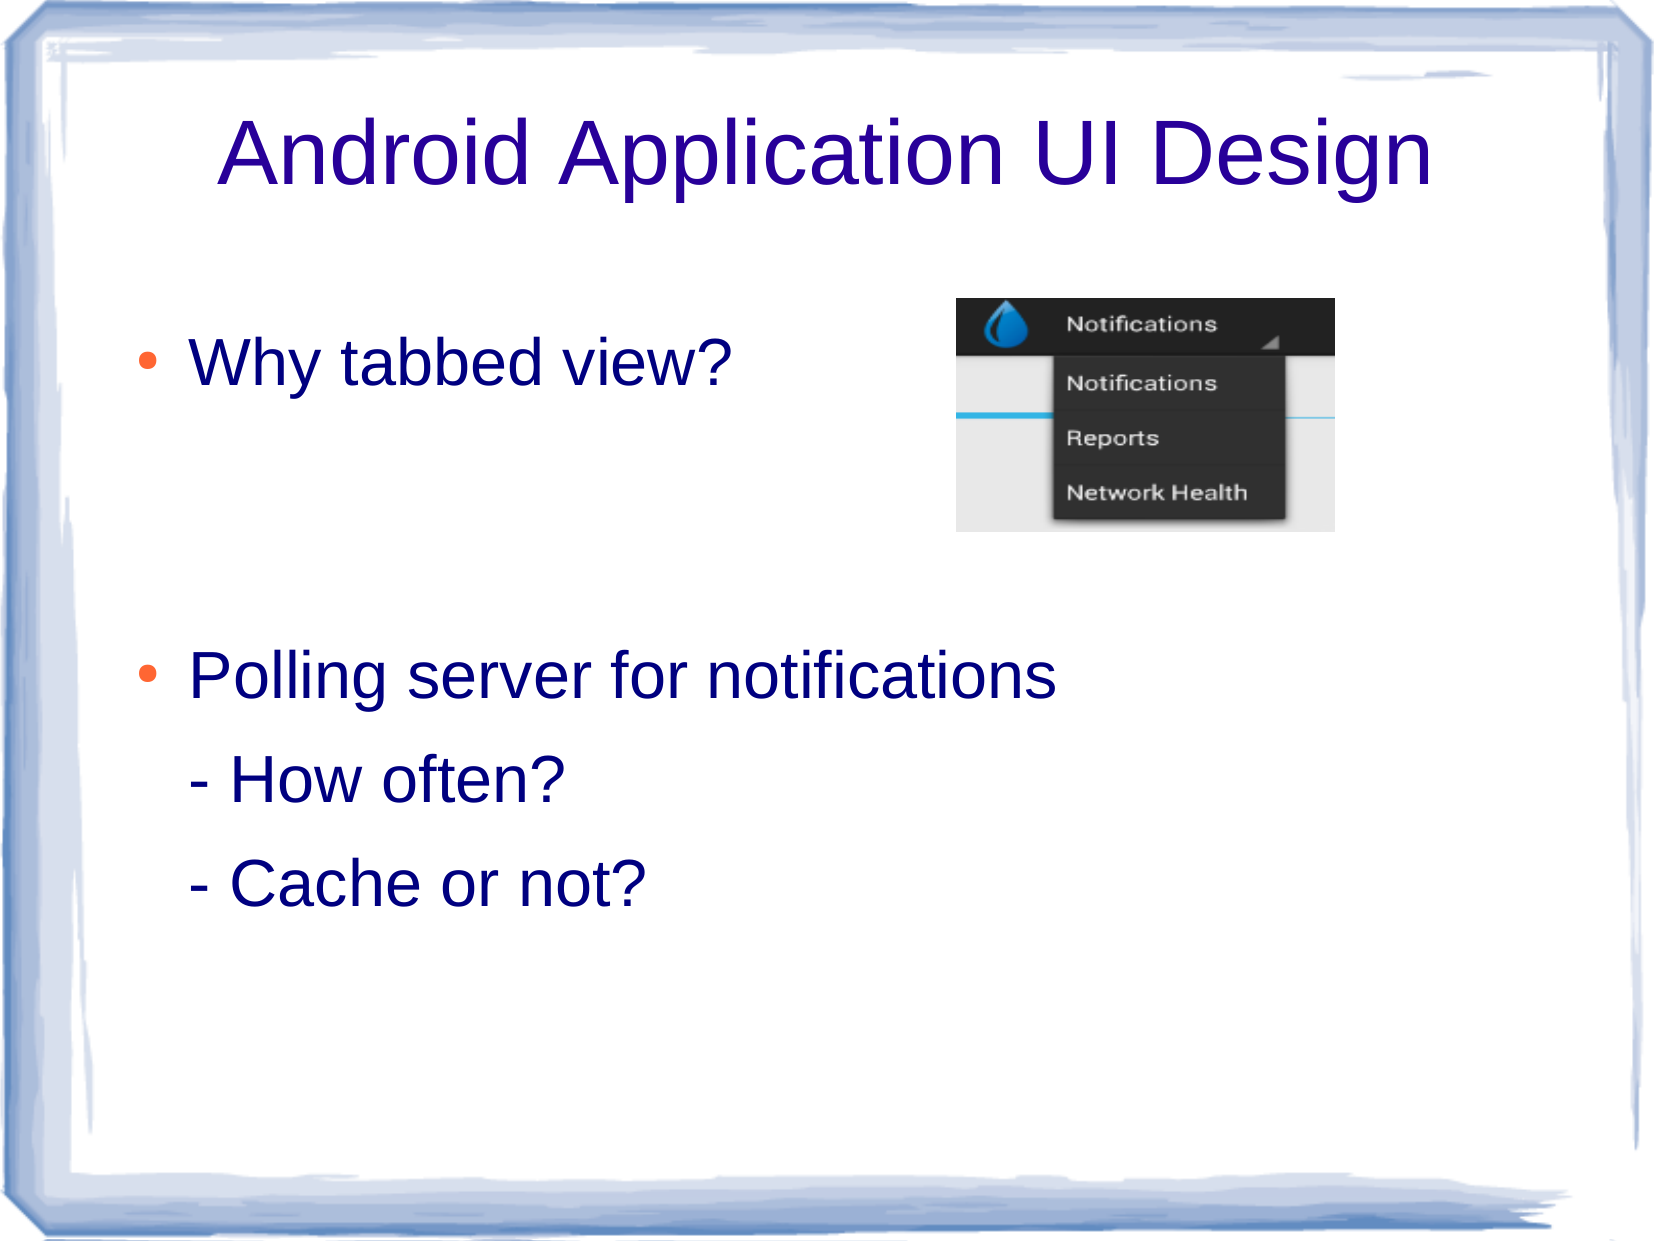

# Android Application UI Design
Why tabbed view?
Polling server for notifications
- How often?
- Cache or not?